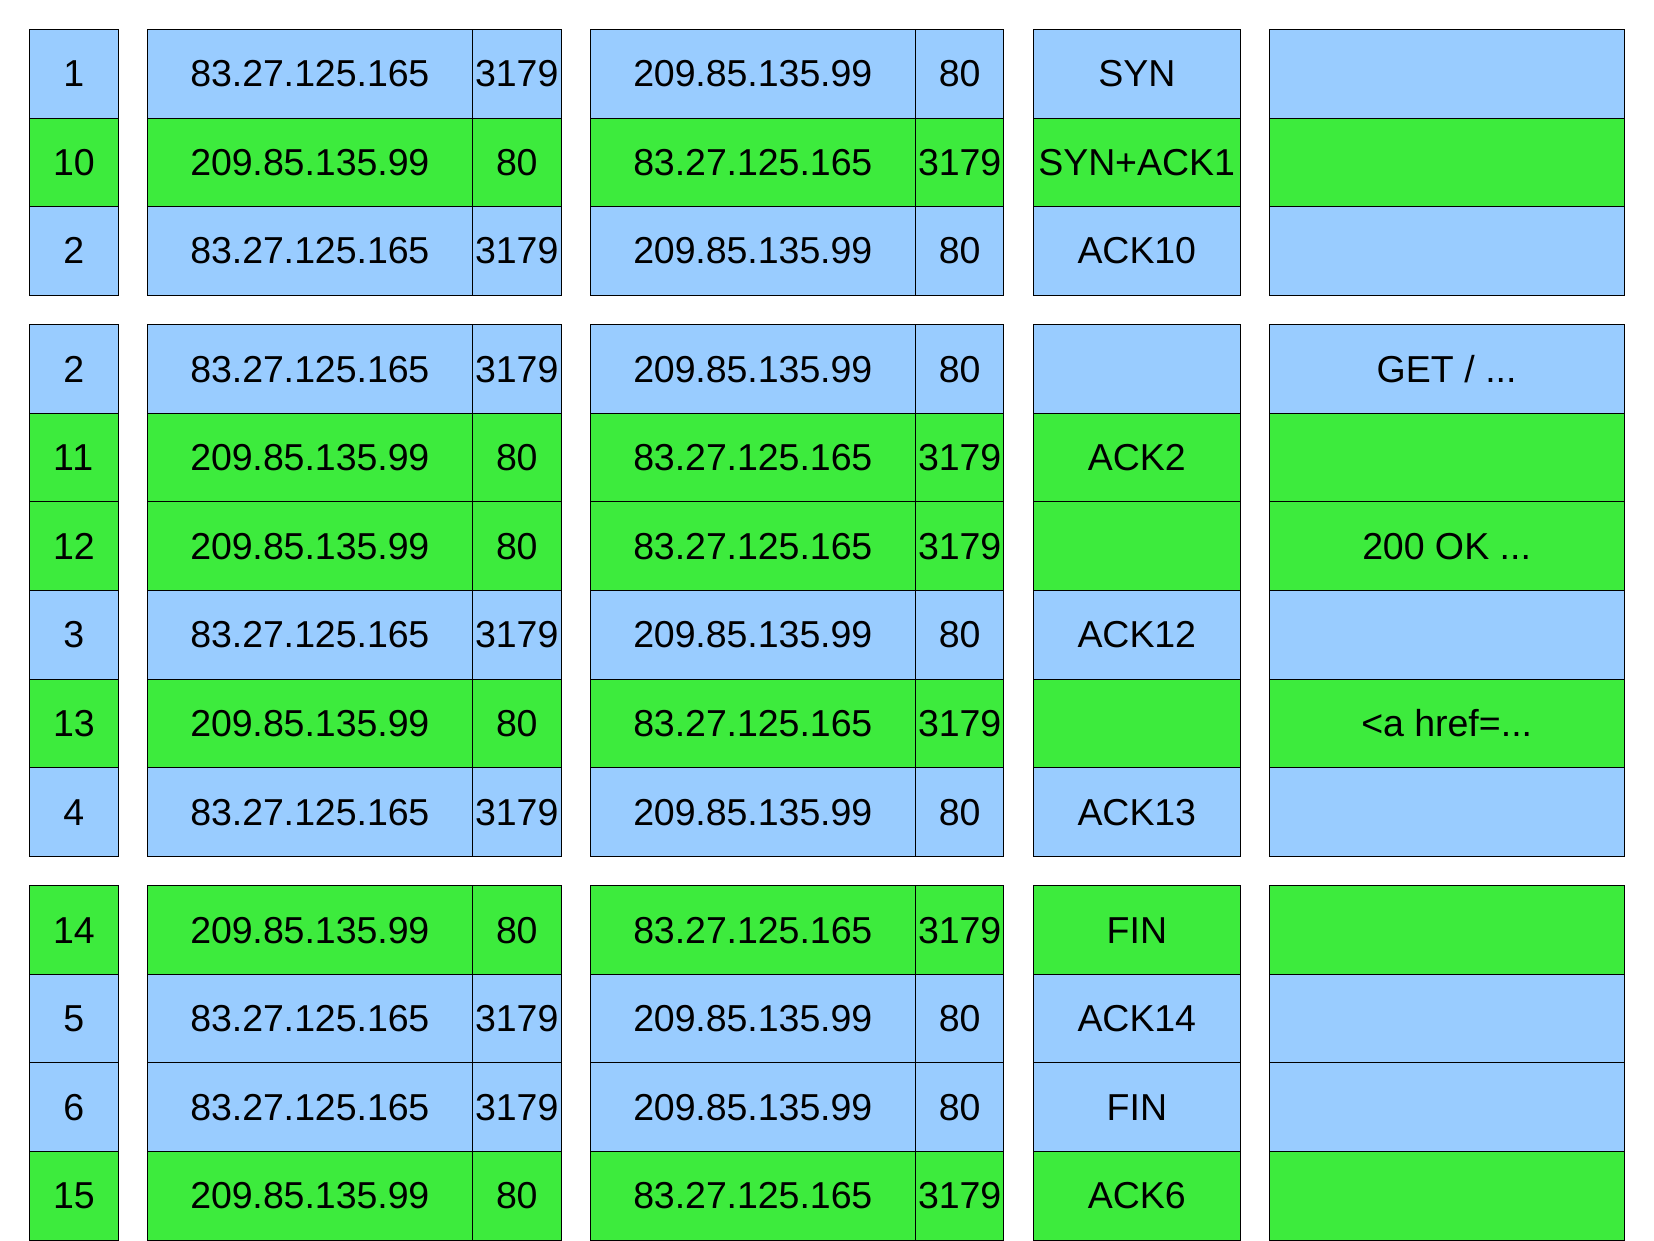

1
83.27.125.165
3179
209.85.135.99
80
SYN
10
209.85.135.99
80
83.27.125.165
3179
SYN+ACK1
2
83.27.125.165
3179
209.85.135.99
80
ACK10
2
83.27.125.165
3179
209.85.135.99
80
GET / ...
11
209.85.135.99
80
83.27.125.165
3179
ACK2
12
209.85.135.99
80
83.27.125.165
3179
200 OK ...
3
83.27.125.165
3179
209.85.135.99
80
ACK12
13
209.85.135.99
80
83.27.125.165
3179
<a href=...
4
83.27.125.165
3179
209.85.135.99
80
ACK13
14
209.85.135.99
80
83.27.125.165
3179
FIN
5
83.27.125.165
3179
209.85.135.99
80
ACK14
6
83.27.125.165
3179
209.85.135.99
80
FIN
15
209.85.135.99
80
83.27.125.165
3179
ACK6